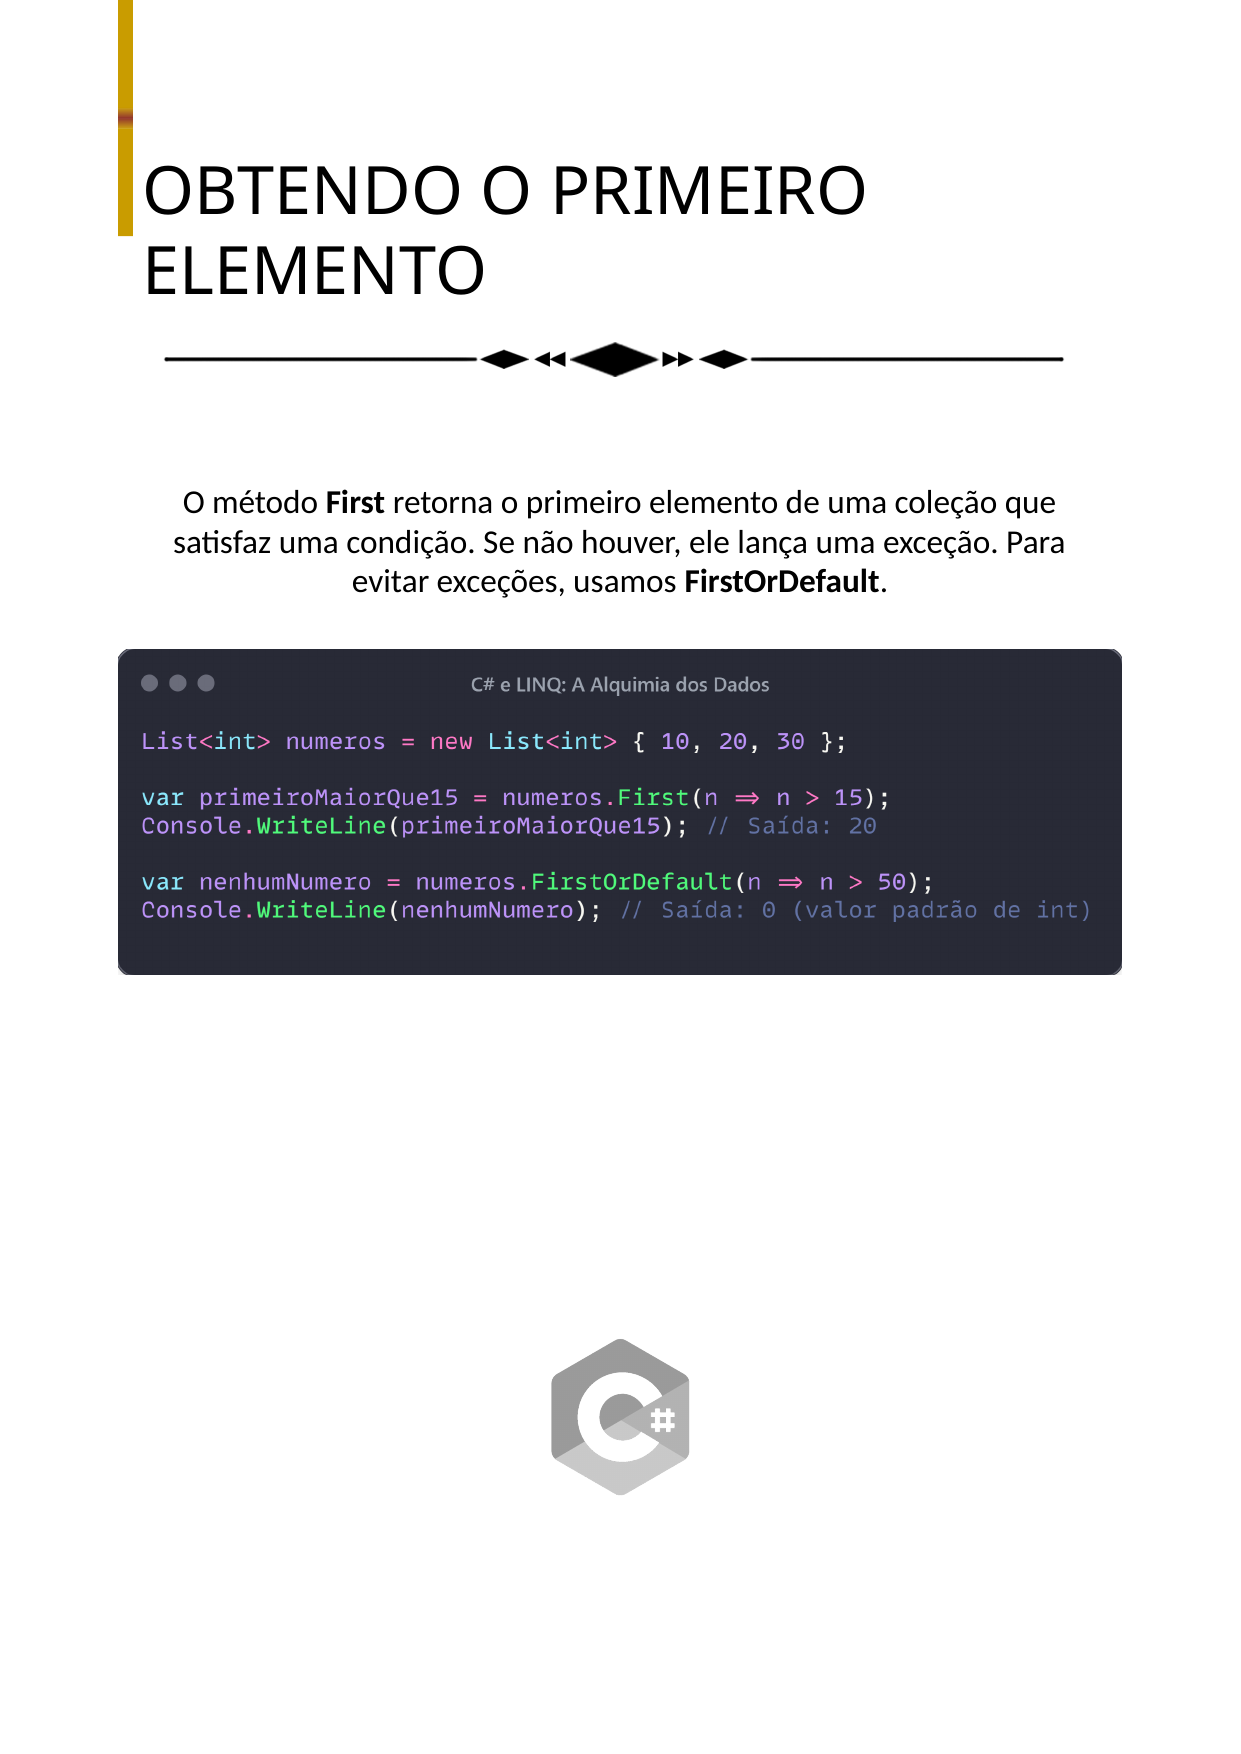

OBTENDO O PRIMEIRO ELEMENTO
O método First retorna o primeiro elemento de uma coleção que satisfaz uma condição. Se não houver, ele lança uma exceção. Para evitar exceções, usamos FirstOrDefault.